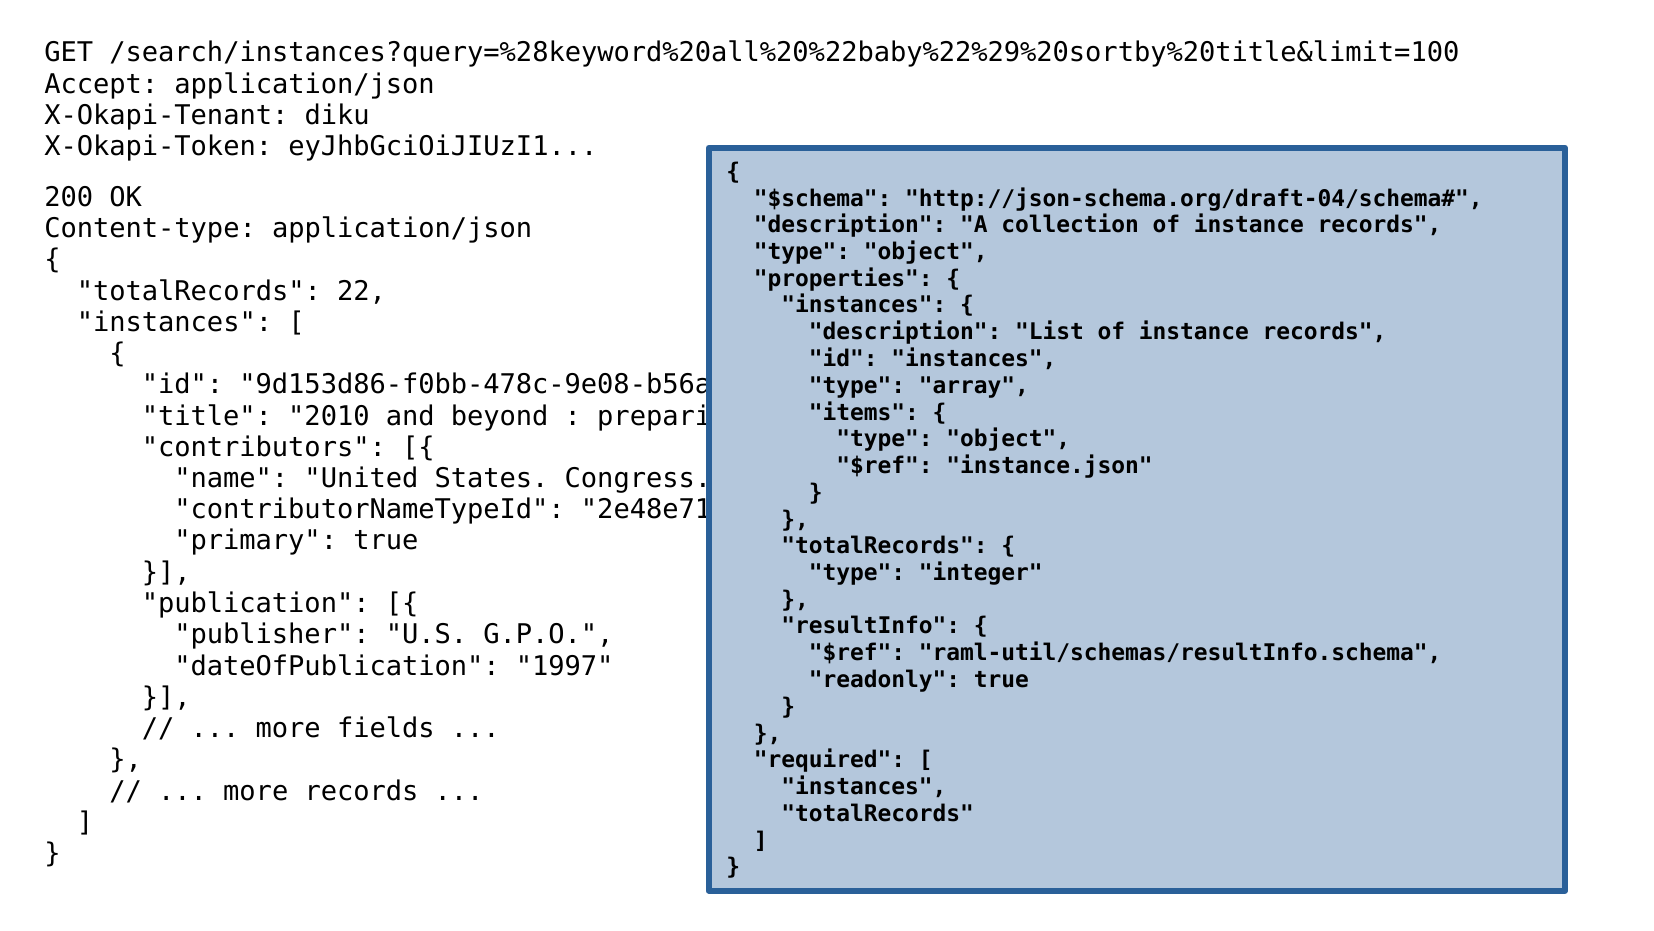

GET /search/instances?query=%28keyword%20all%20%22baby%22%29%20sortby%20title&limit=100
Accept: application/json
X-Okapi-Tenant: diku
X-Okapi-Token: eyJhbGciOiJIUzI1...
200 OK
Content-type: application/json
{
 "totalRecords": 22,
 "instances": [
 {
 "id": "9d153d86-f0bb-478c-9e08-b56a679f9299",
 "title": "2010 and beyond : preparing Medicare for the baby boomers",
 "contributors": [{
 "name": "United States. Congress. Senate. Special Committee on Aging",
 "contributorNameTypeId": "2e48e713-17f3-4c13-a9f8-23845bb210aa",
 "primary": true
 }],
 "publication": [{
 "publisher": "U.S. G.P.O.",
 "dateOfPublication": "1997"
 }],
 // ... more fields ...
 },
 // ... more records ...
 ]
}
{
 "$schema": "http://json-schema.org/draft-04/schema#",
 "description": "A collection of instance records",
 "type": "object",
 "properties": {
 "instances": {
 "description": "List of instance records",
 "id": "instances",
 "type": "array",
 "items": {
 "type": "object",
 "$ref": "instance.json"
 }
 },
 "totalRecords": {
 "type": "integer"
 },
 "resultInfo": {
 "$ref": "raml-util/schemas/resultInfo.schema",
 "readonly": true
 }
 },
 "required": [
 "instances",
 "totalRecords"
 ]
}